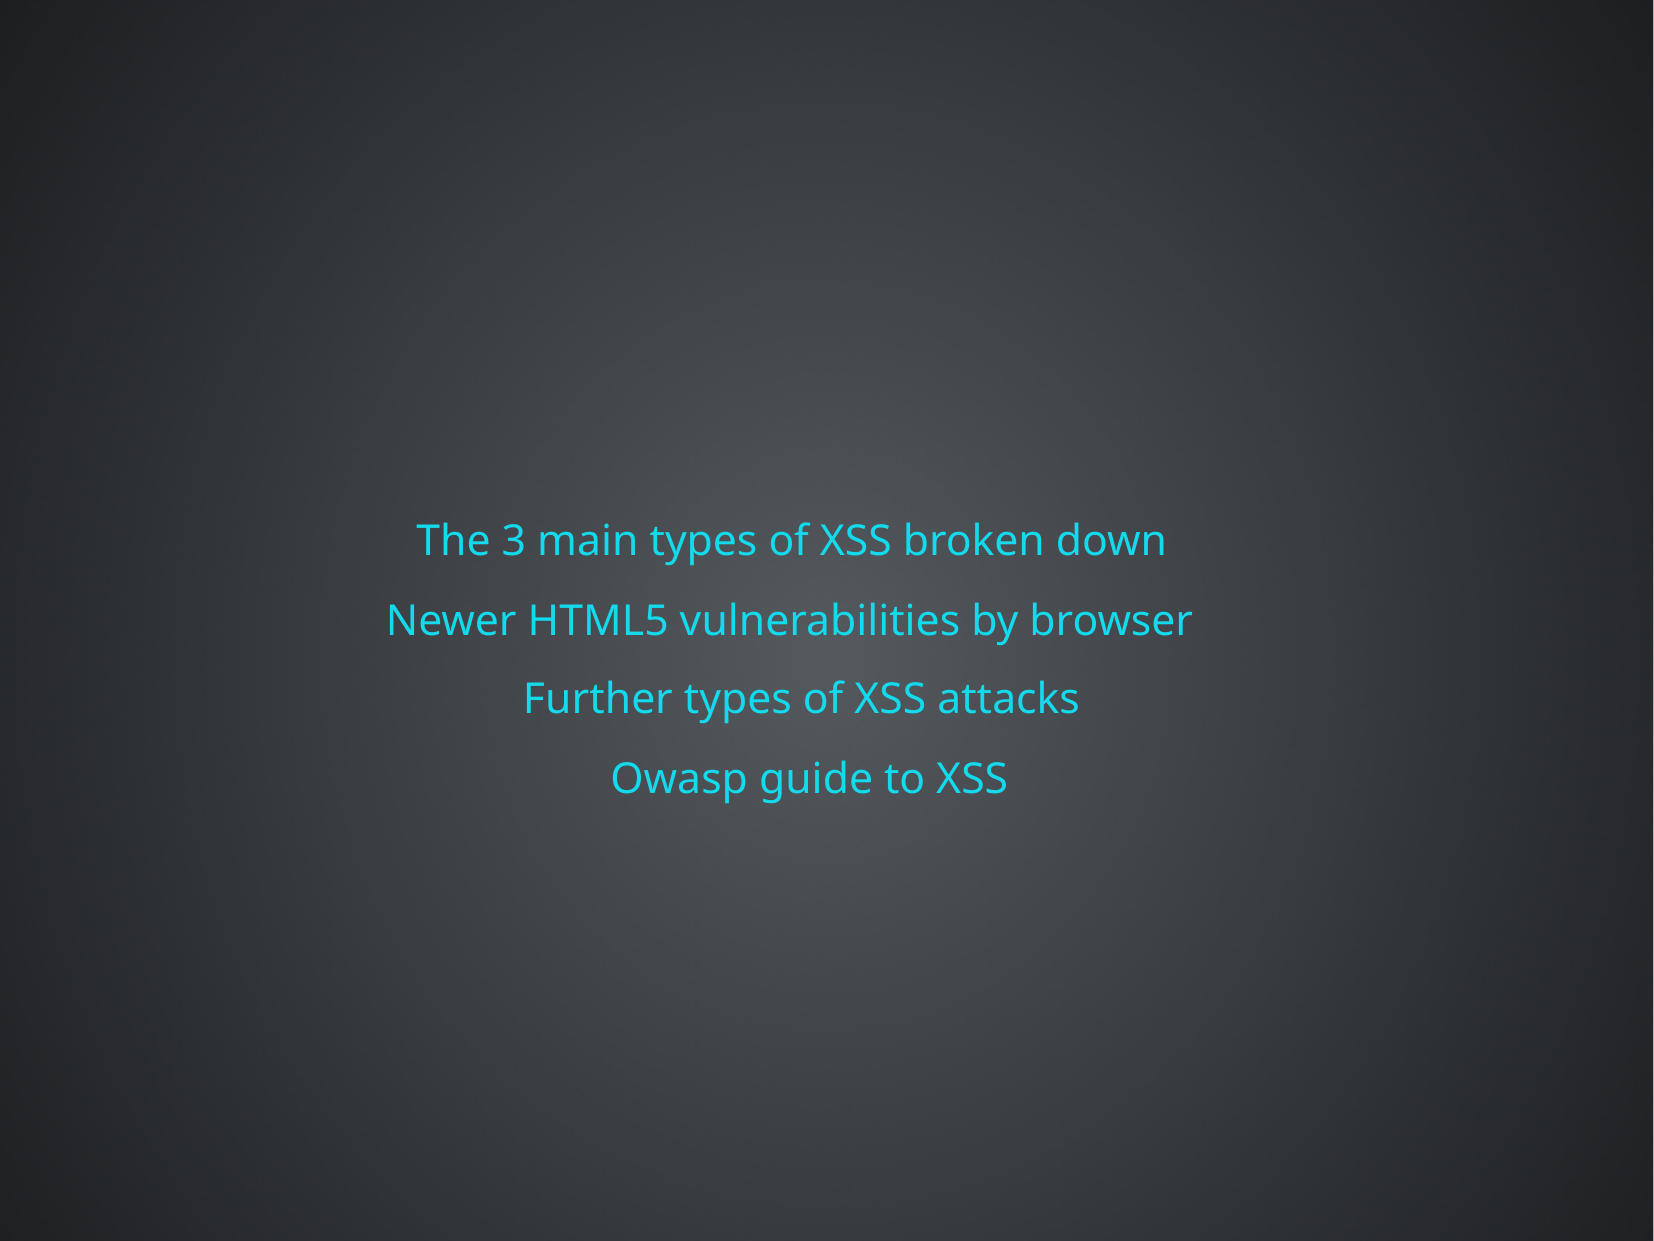

The 3 main types of XSS broken down
Newer HTML5 vulnerabilities by browser
Further types of XSS attacks
Owasp guide to XSS